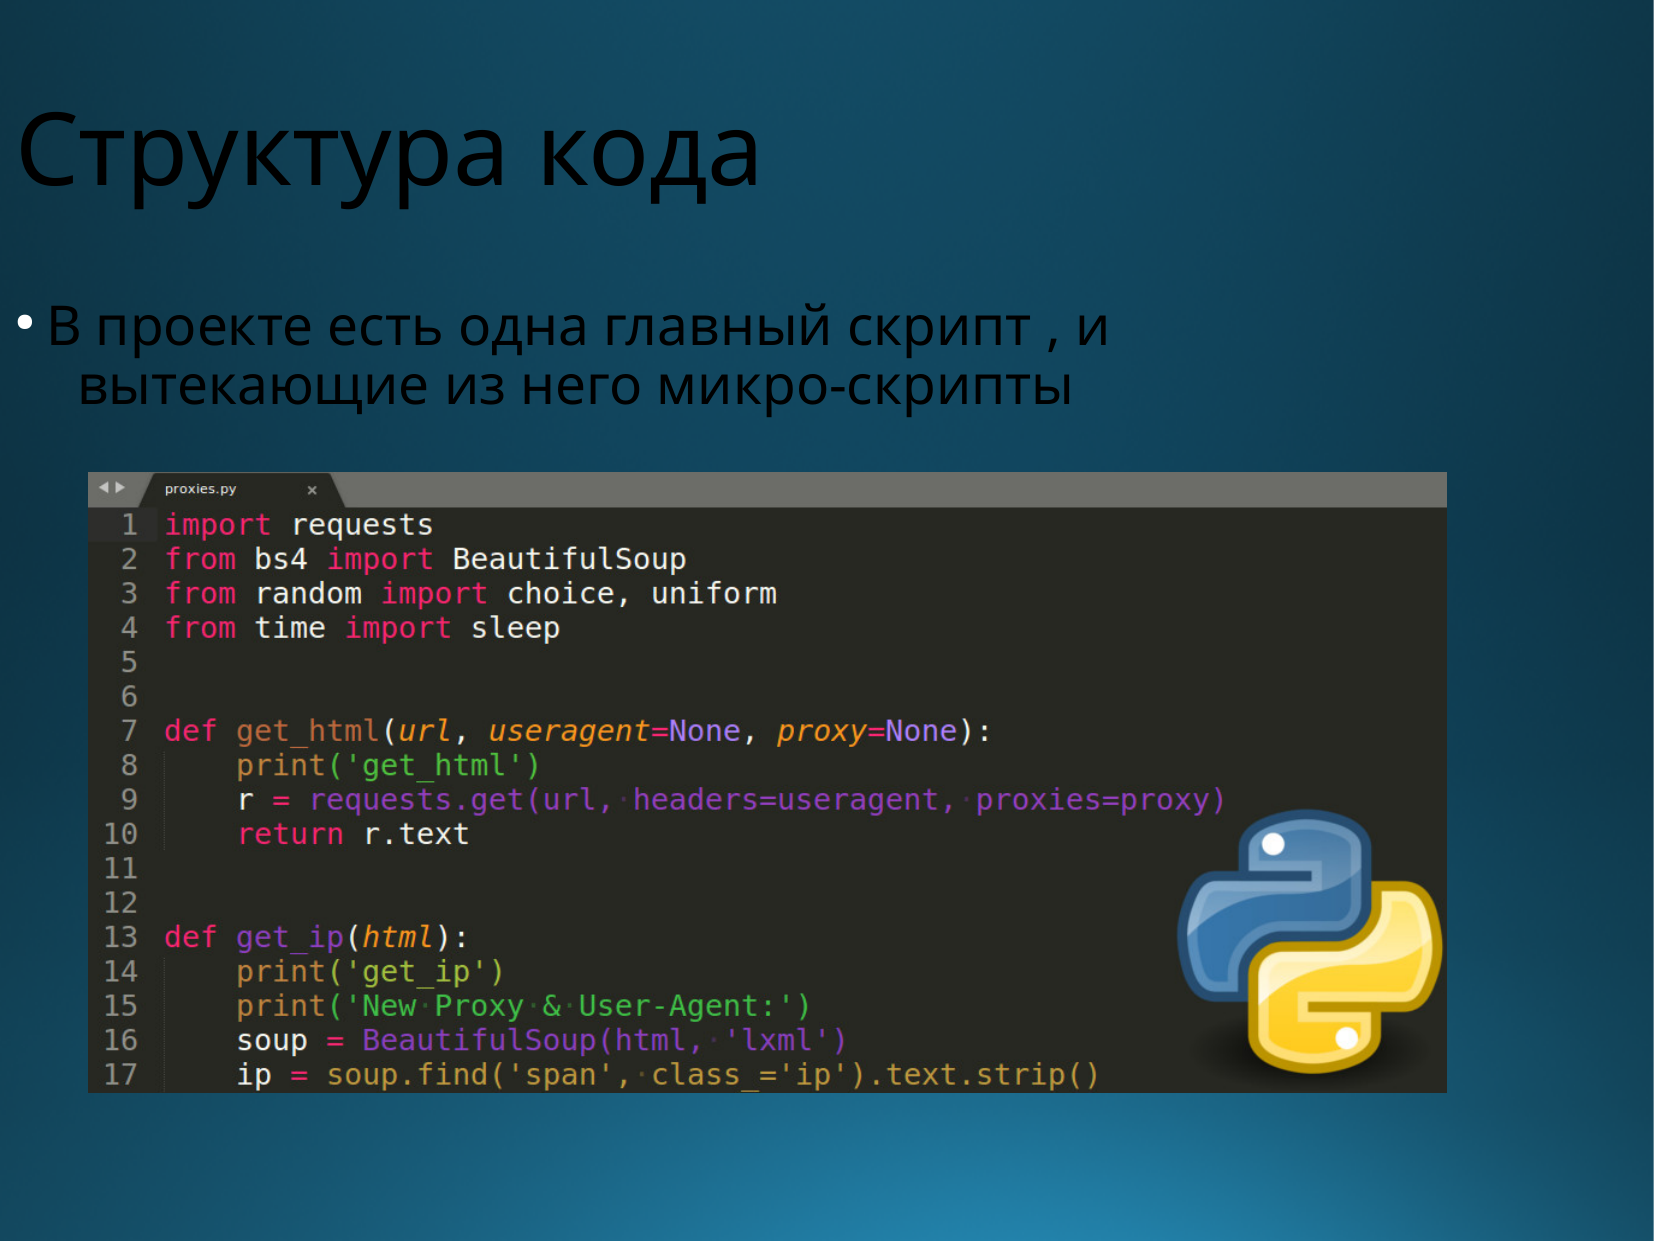

# Структура кода
В проекте есть одна главный скрипт , и вытекающие из него микро-скрипты